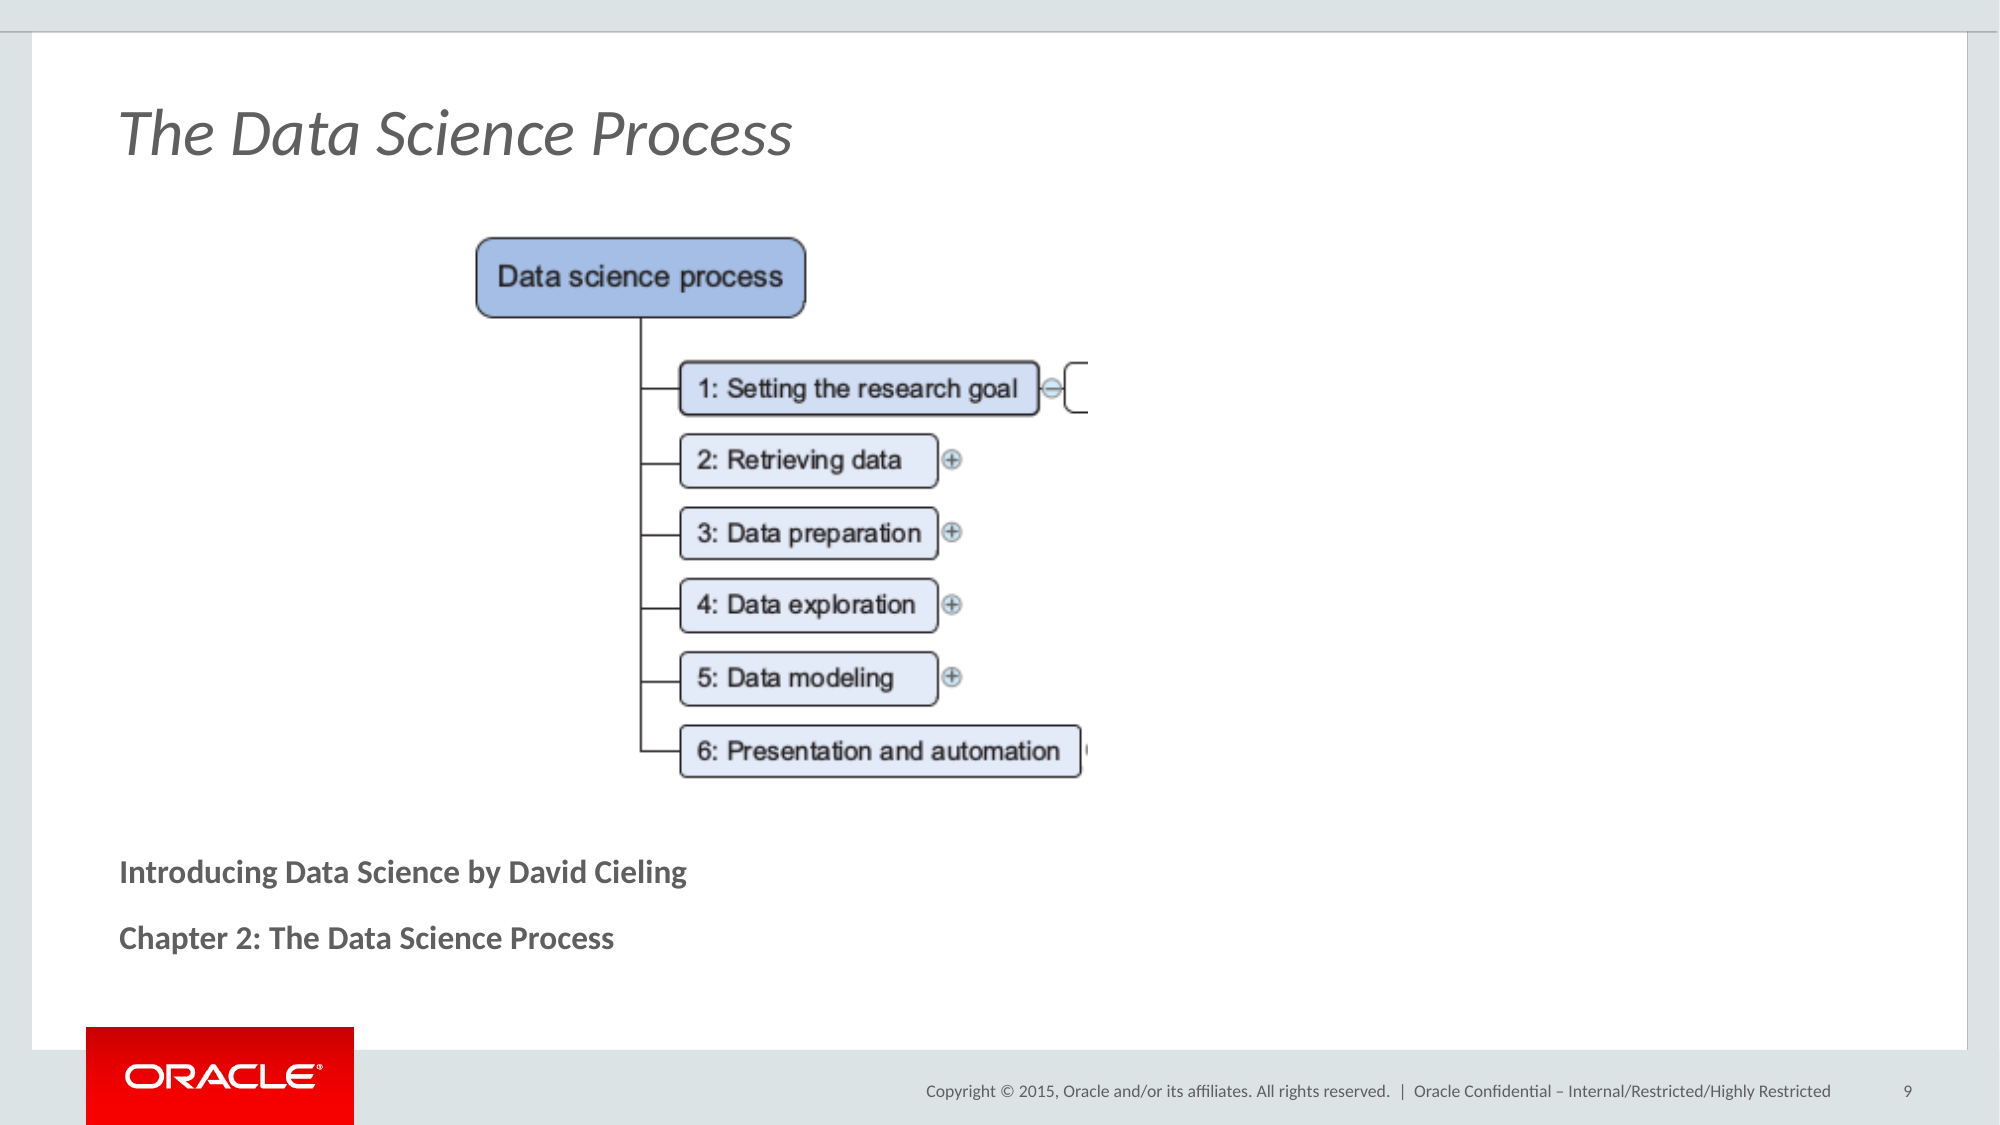

# The Data Science Process
Introducing Data Science by David Cieling
Chapter 2: The Data Science Process
Oracle Confidential – Internal/Restricted/Highly Restricted